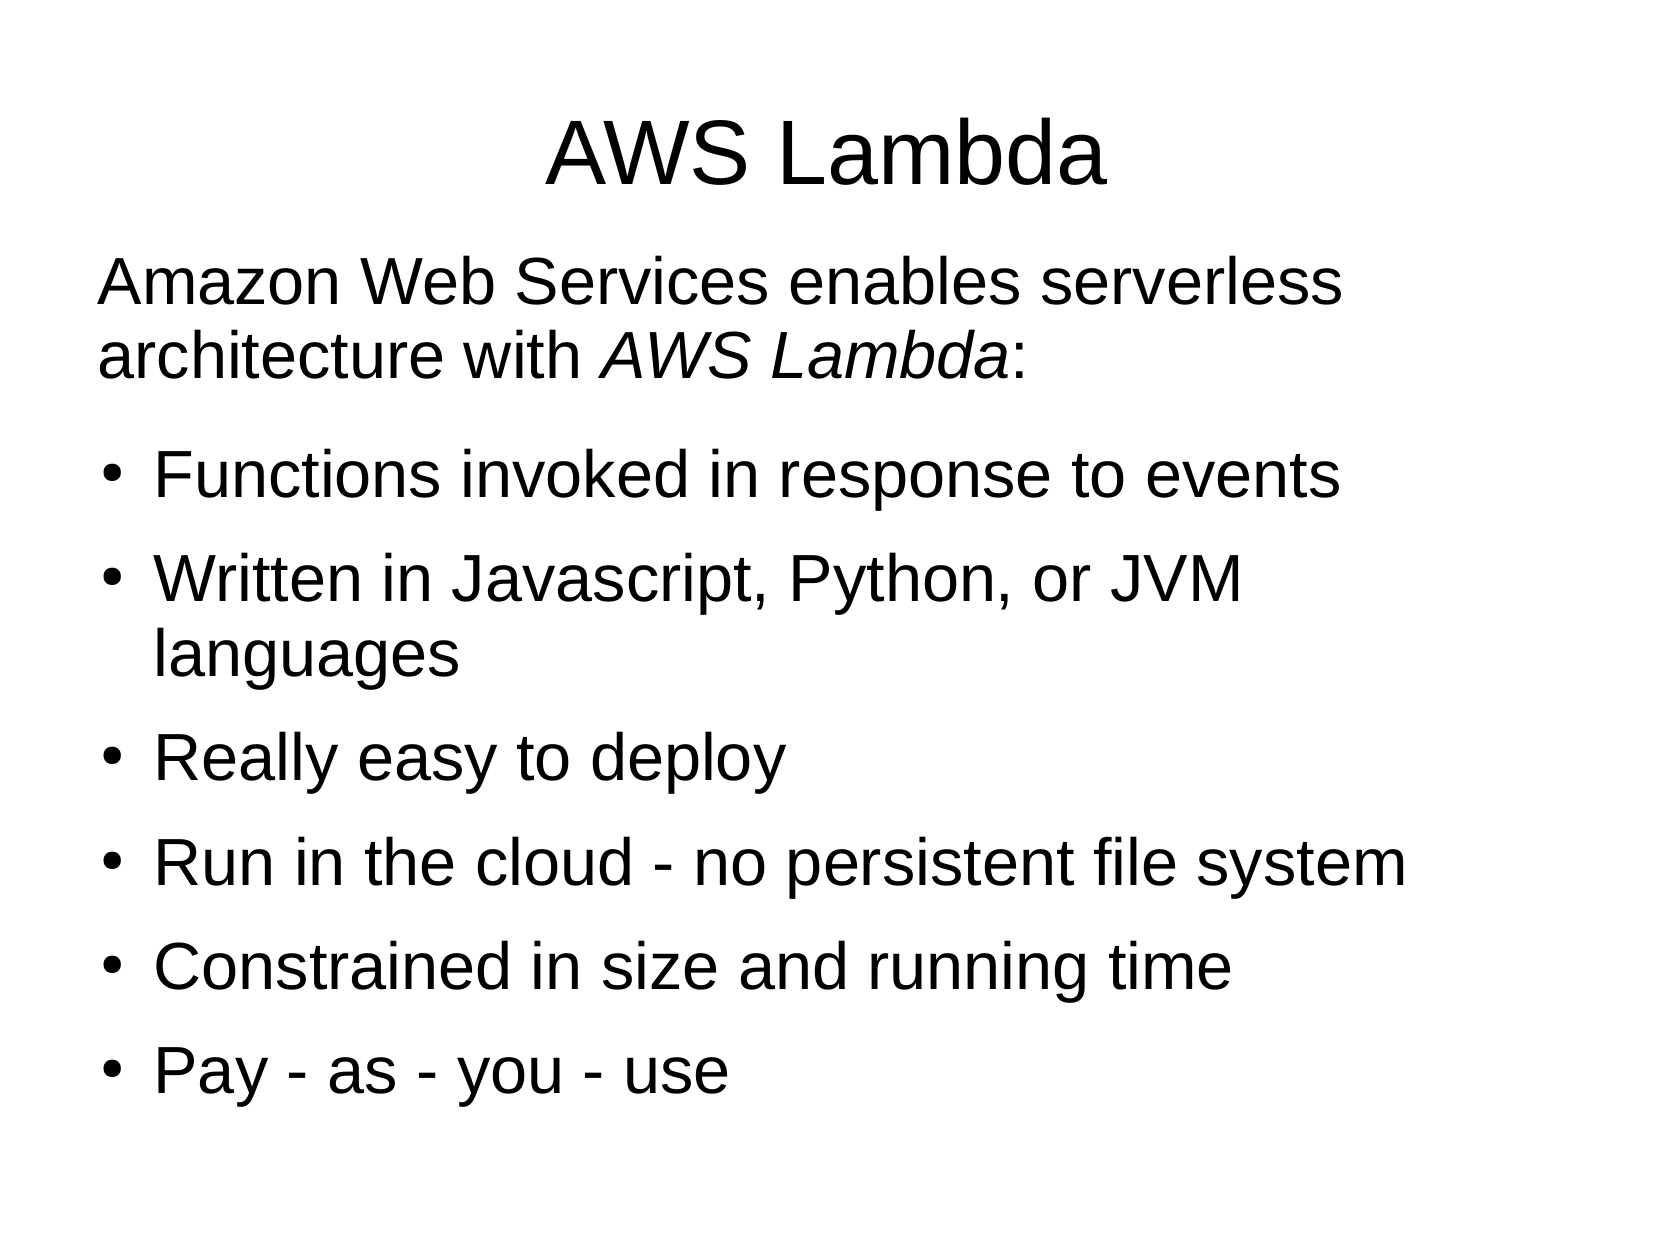

# AWS Lambda
Amazon Web Services enables serverless architecture with AWS Lambda:
Functions invoked in response to events
Written in Javascript, Python, or JVM languages
Really easy to deploy
Run in the cloud - no persistent file system
Constrained in size and running time
Pay - as - you - use